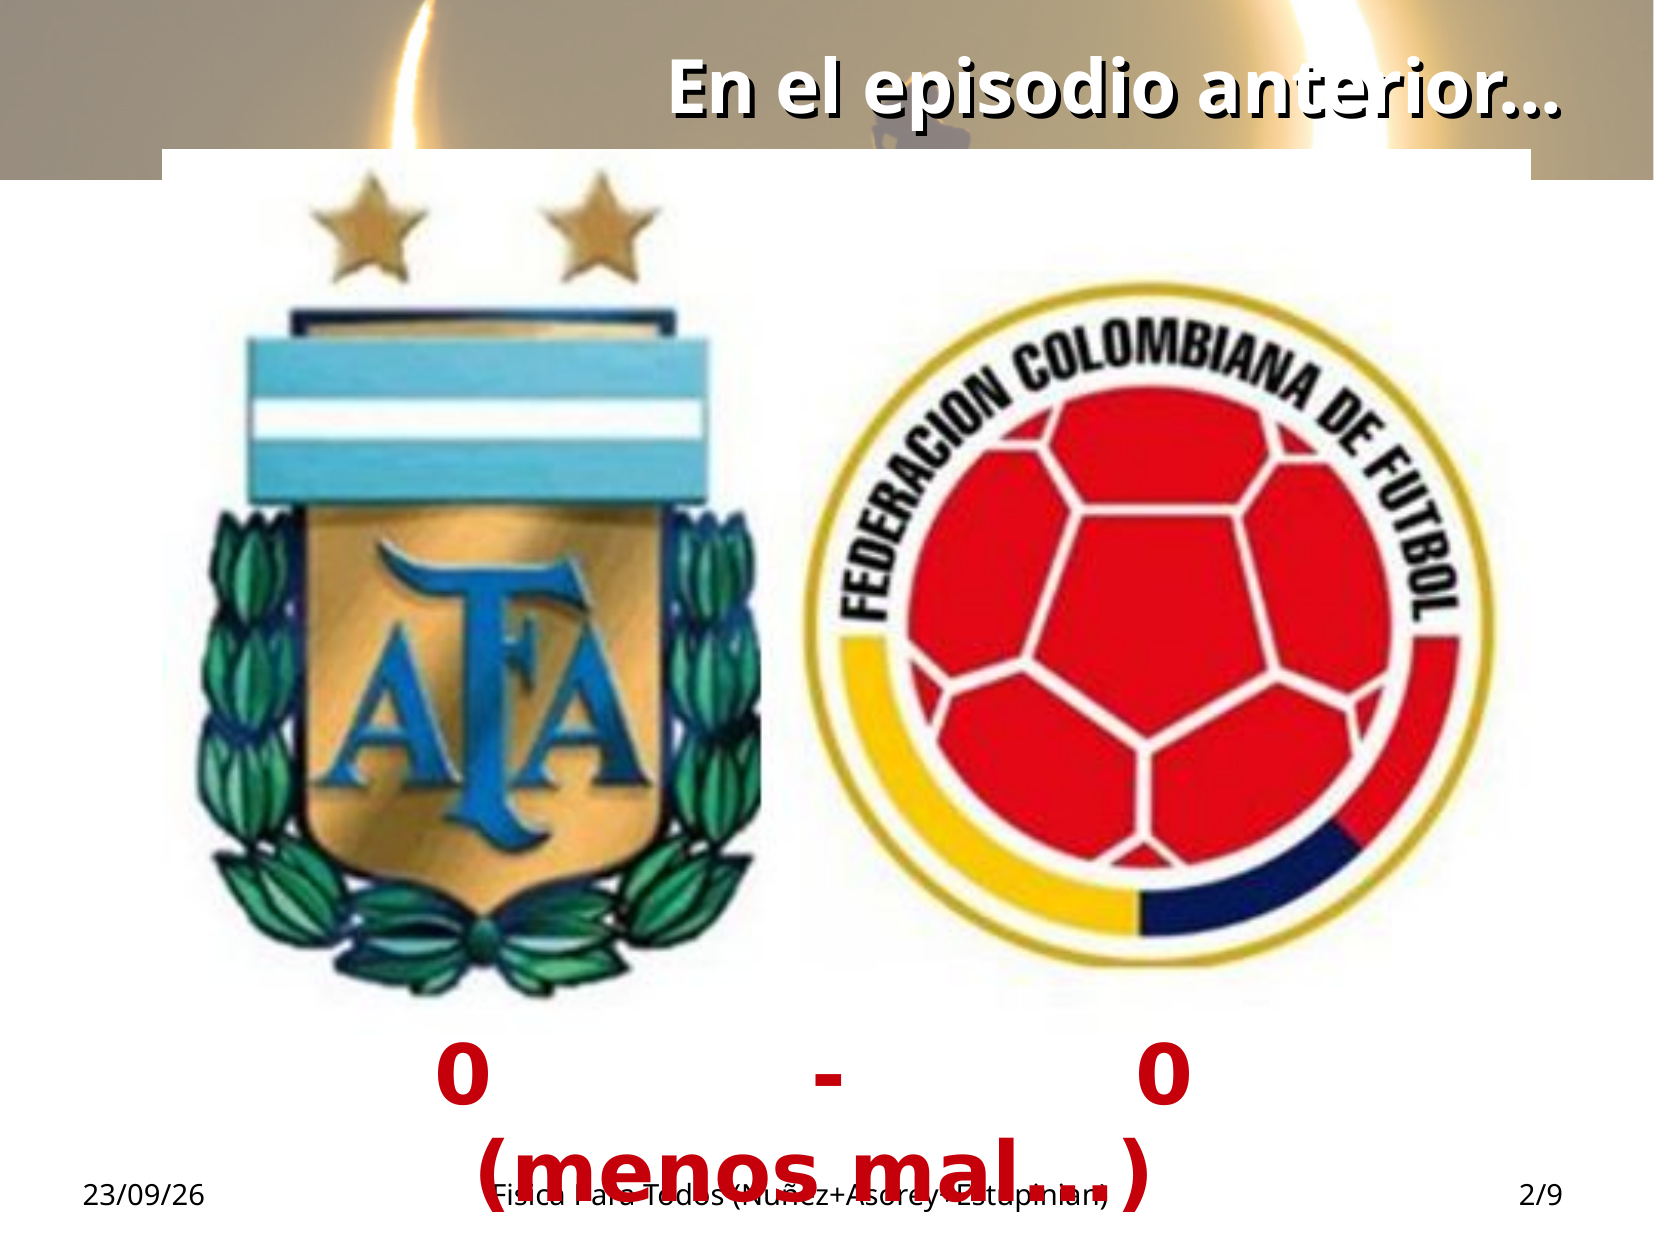

# En el episodio anterior...
0 - 0
(menos mal...)
Fisica Para Todos (Nuñez+Asorey+Estupinian)
2